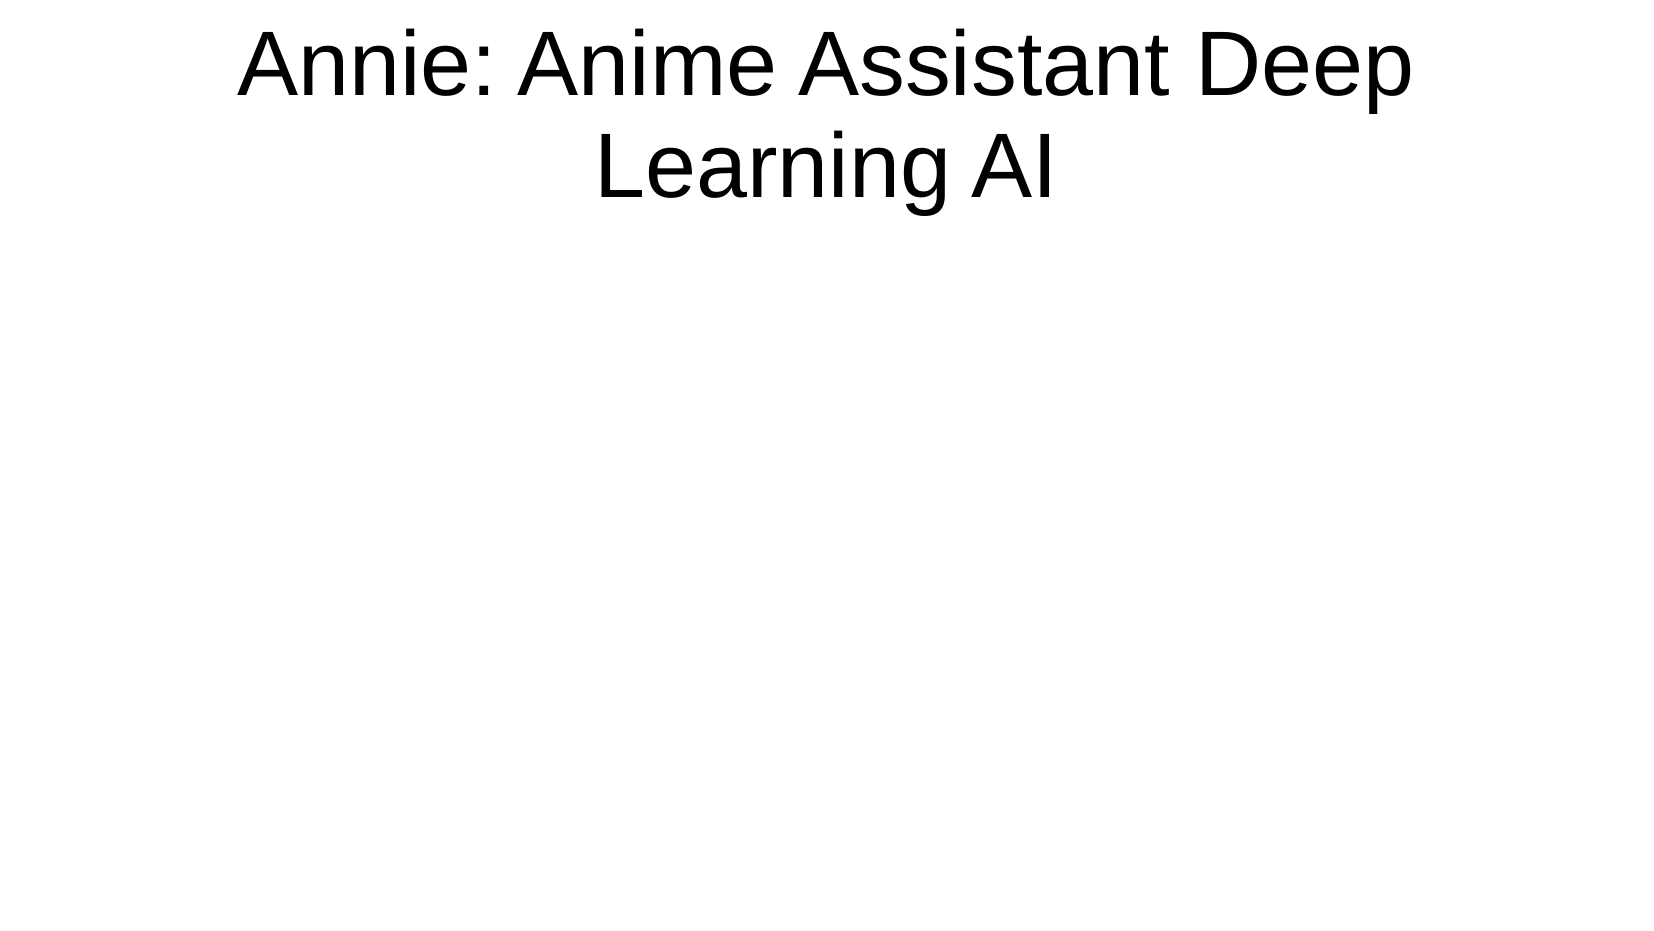

# Annie: Anime Assistant Deep Learning AI